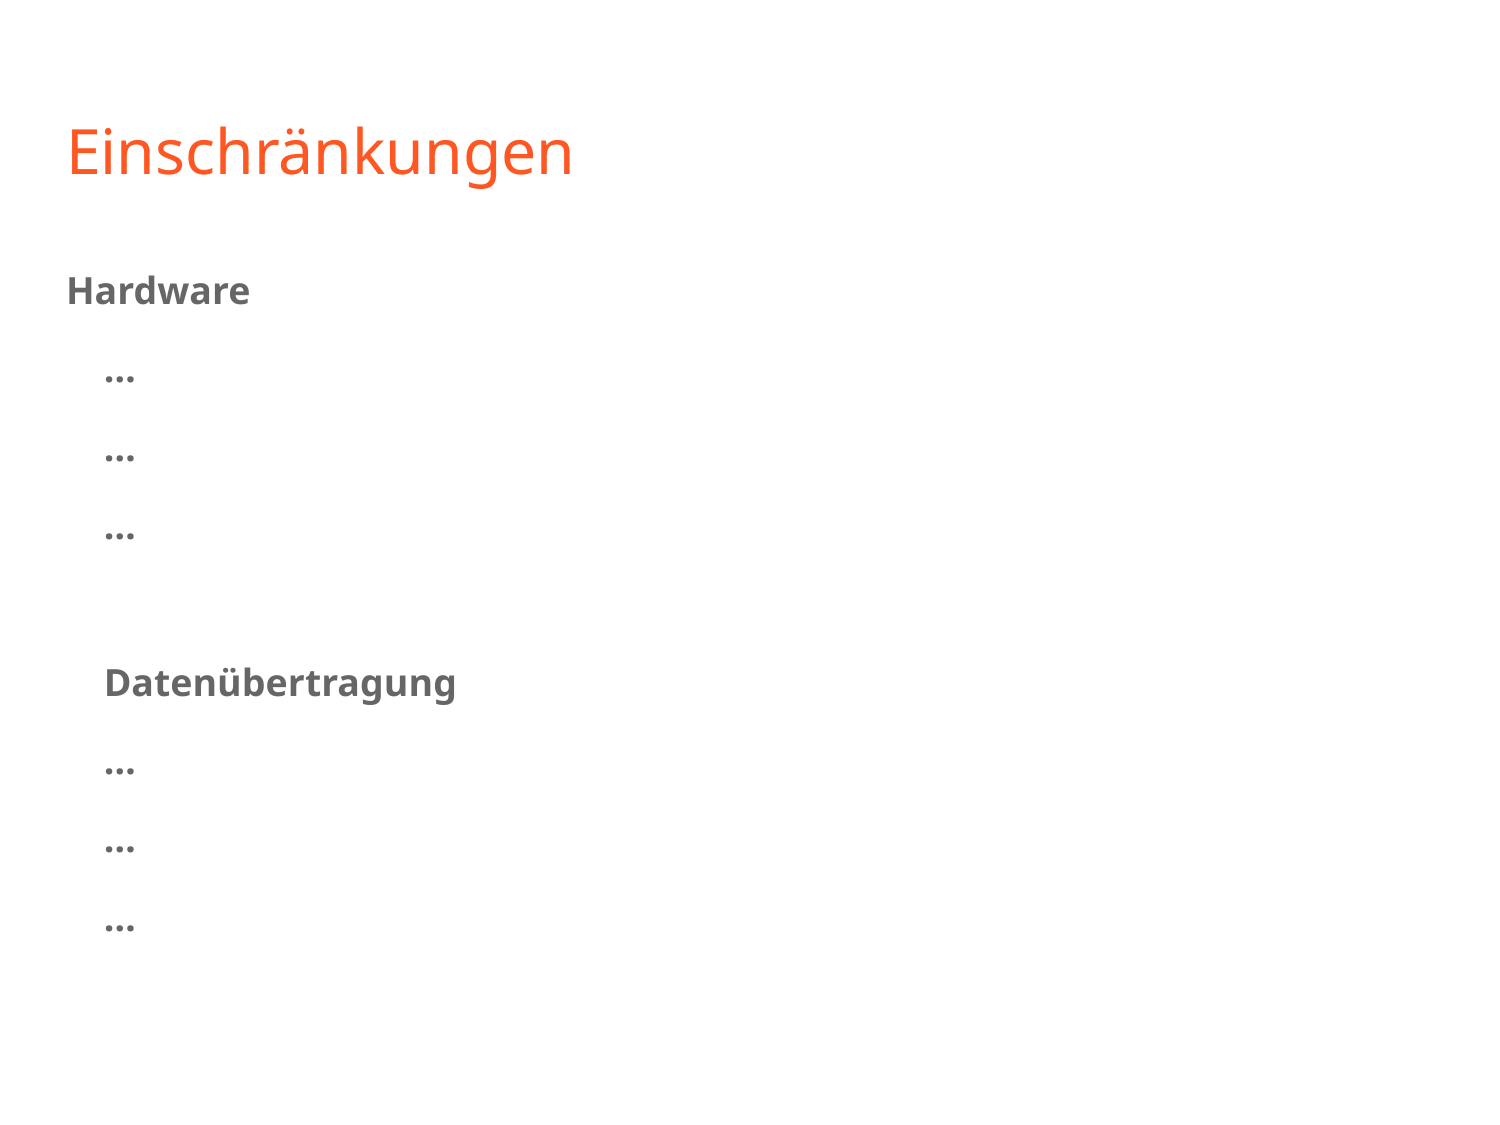

# Einschränkungen
Hardware
…
…
…
Datenübertragung
…
…
…